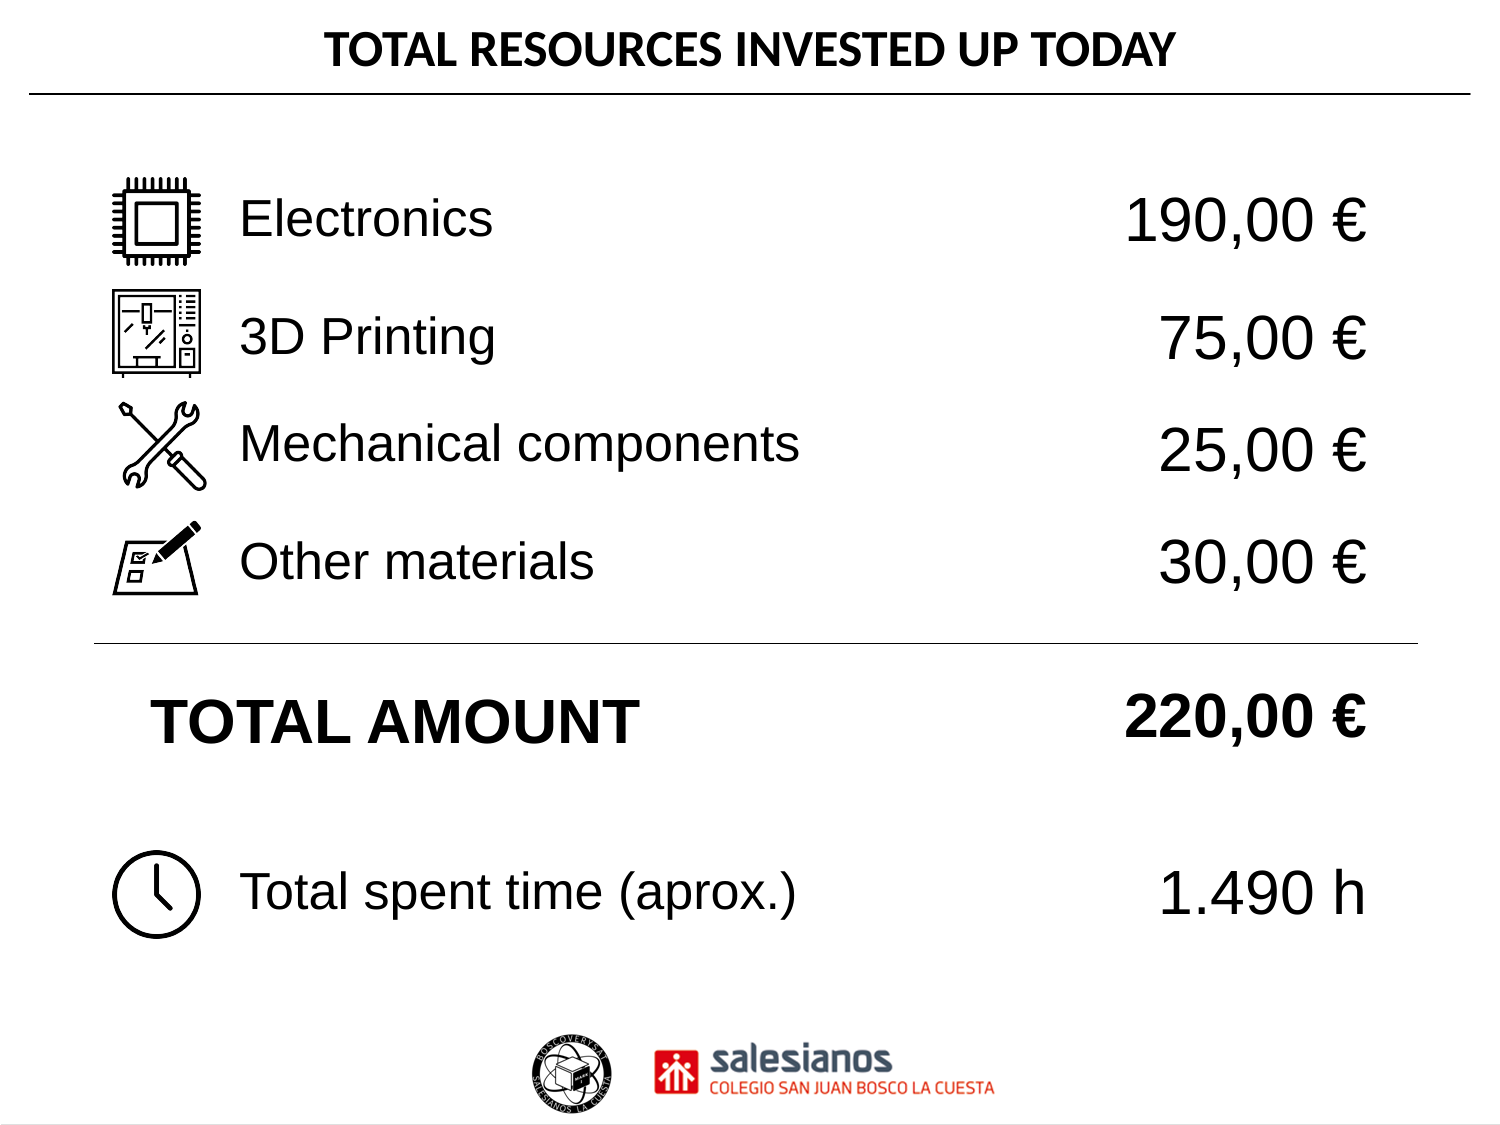

TOTAL RESOURCES INVESTED UP TODAY
190,00 €
Electronics
75,00 €
3D Printing
Mechanical components
25,00 €
30,00 €
Other materials
220,00 €
TOTAL AMOUNT
1.490 h
Total spent time (aprox.)